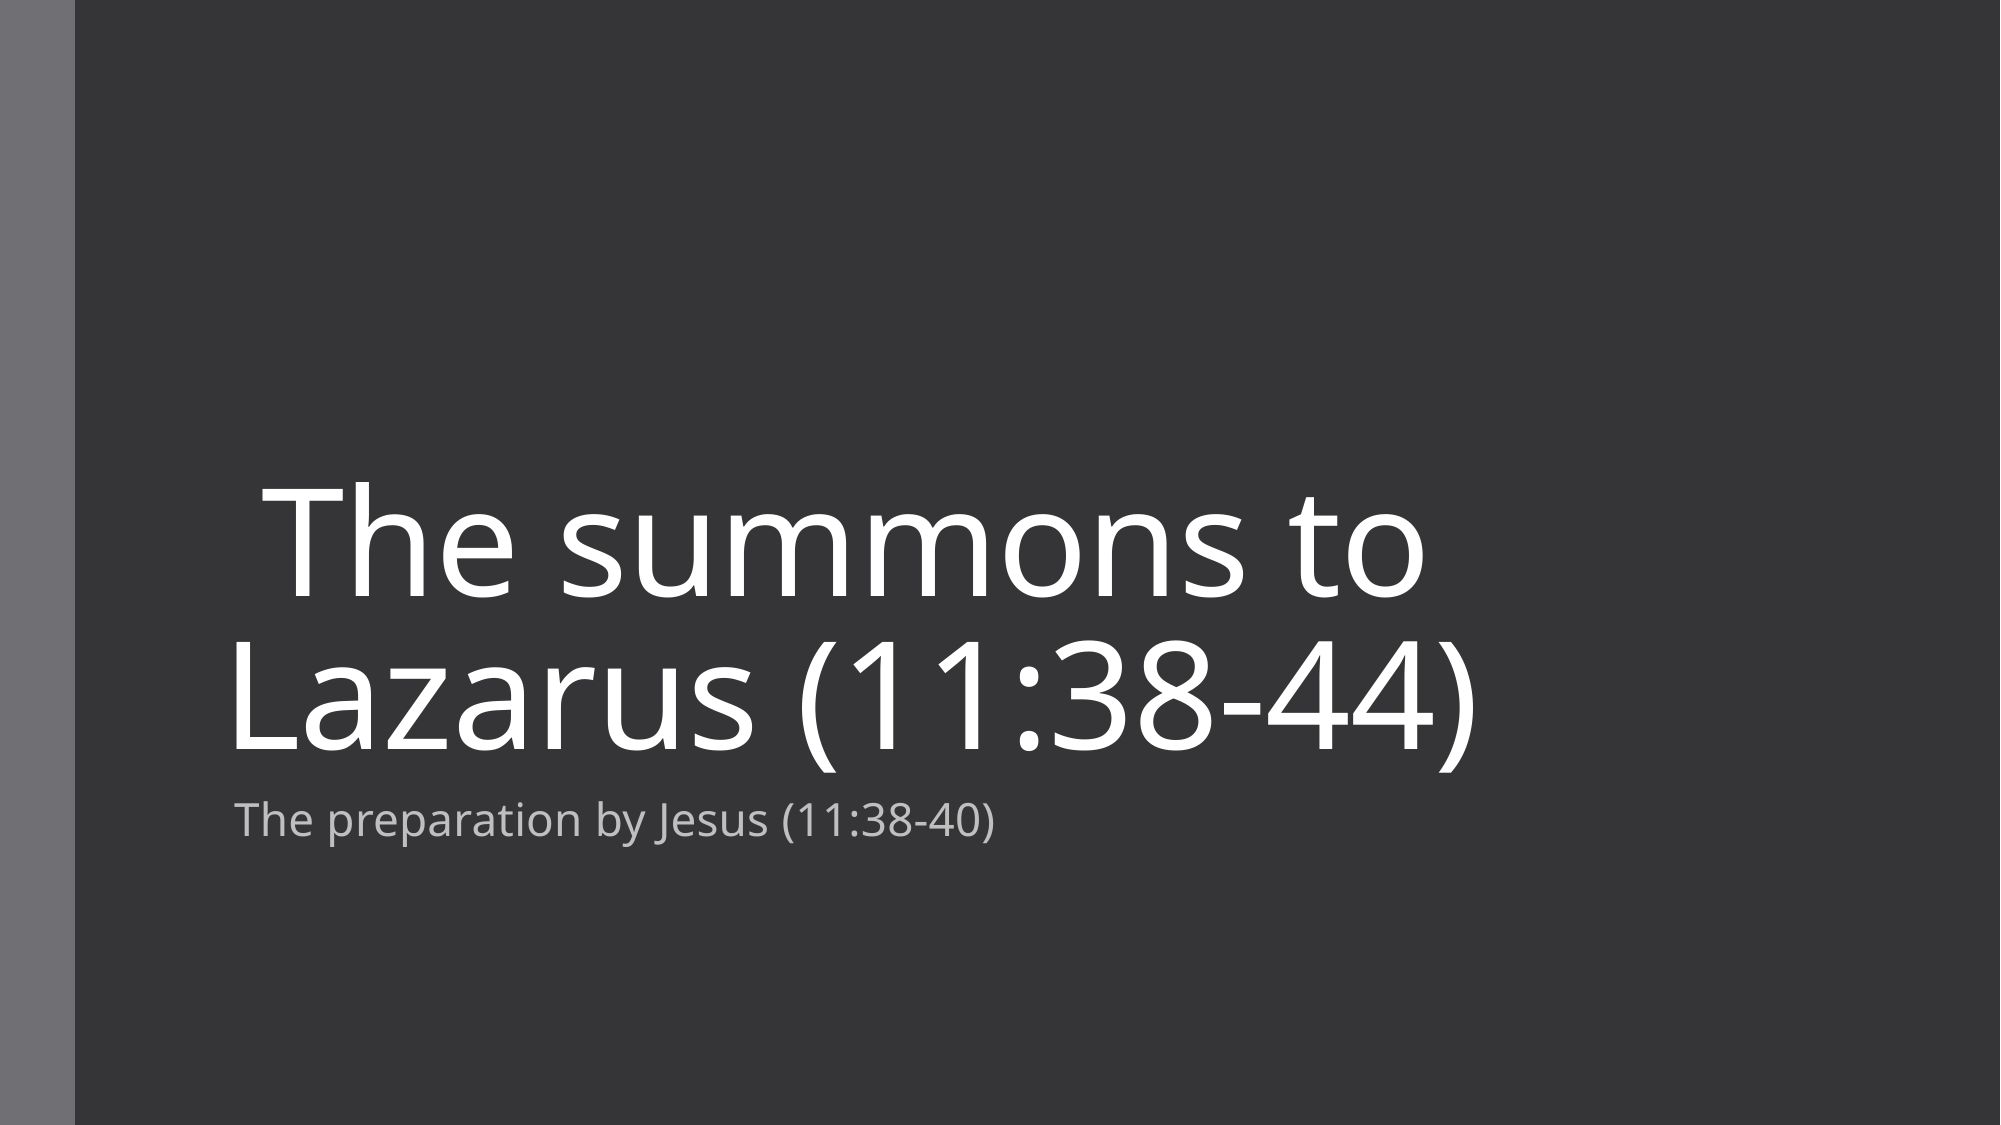

# The summons to Lazarus (11:38-44)
 The preparation by Jesus (11:38-40)